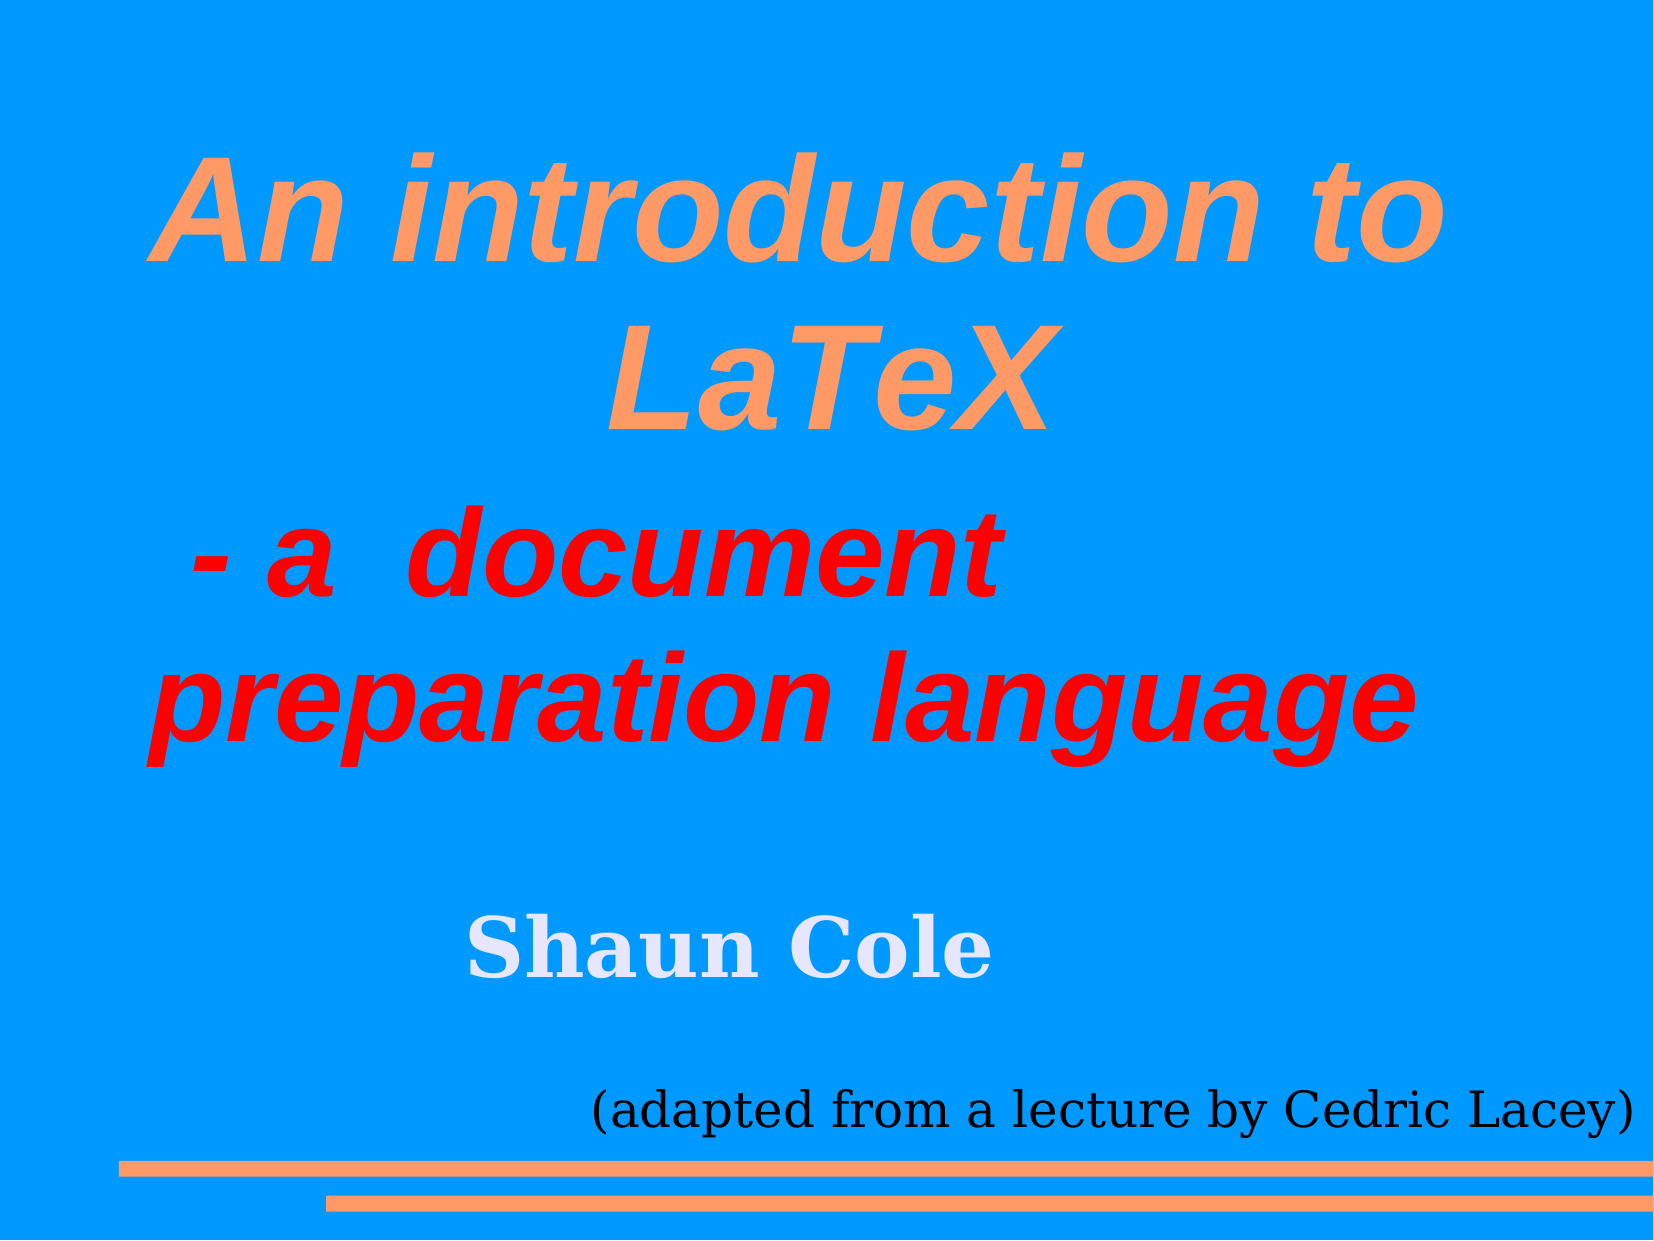

# An introduction to LaTeX - a document preparation language
Shaun Cole
(adapted from a lecture by Cedric Lacey)